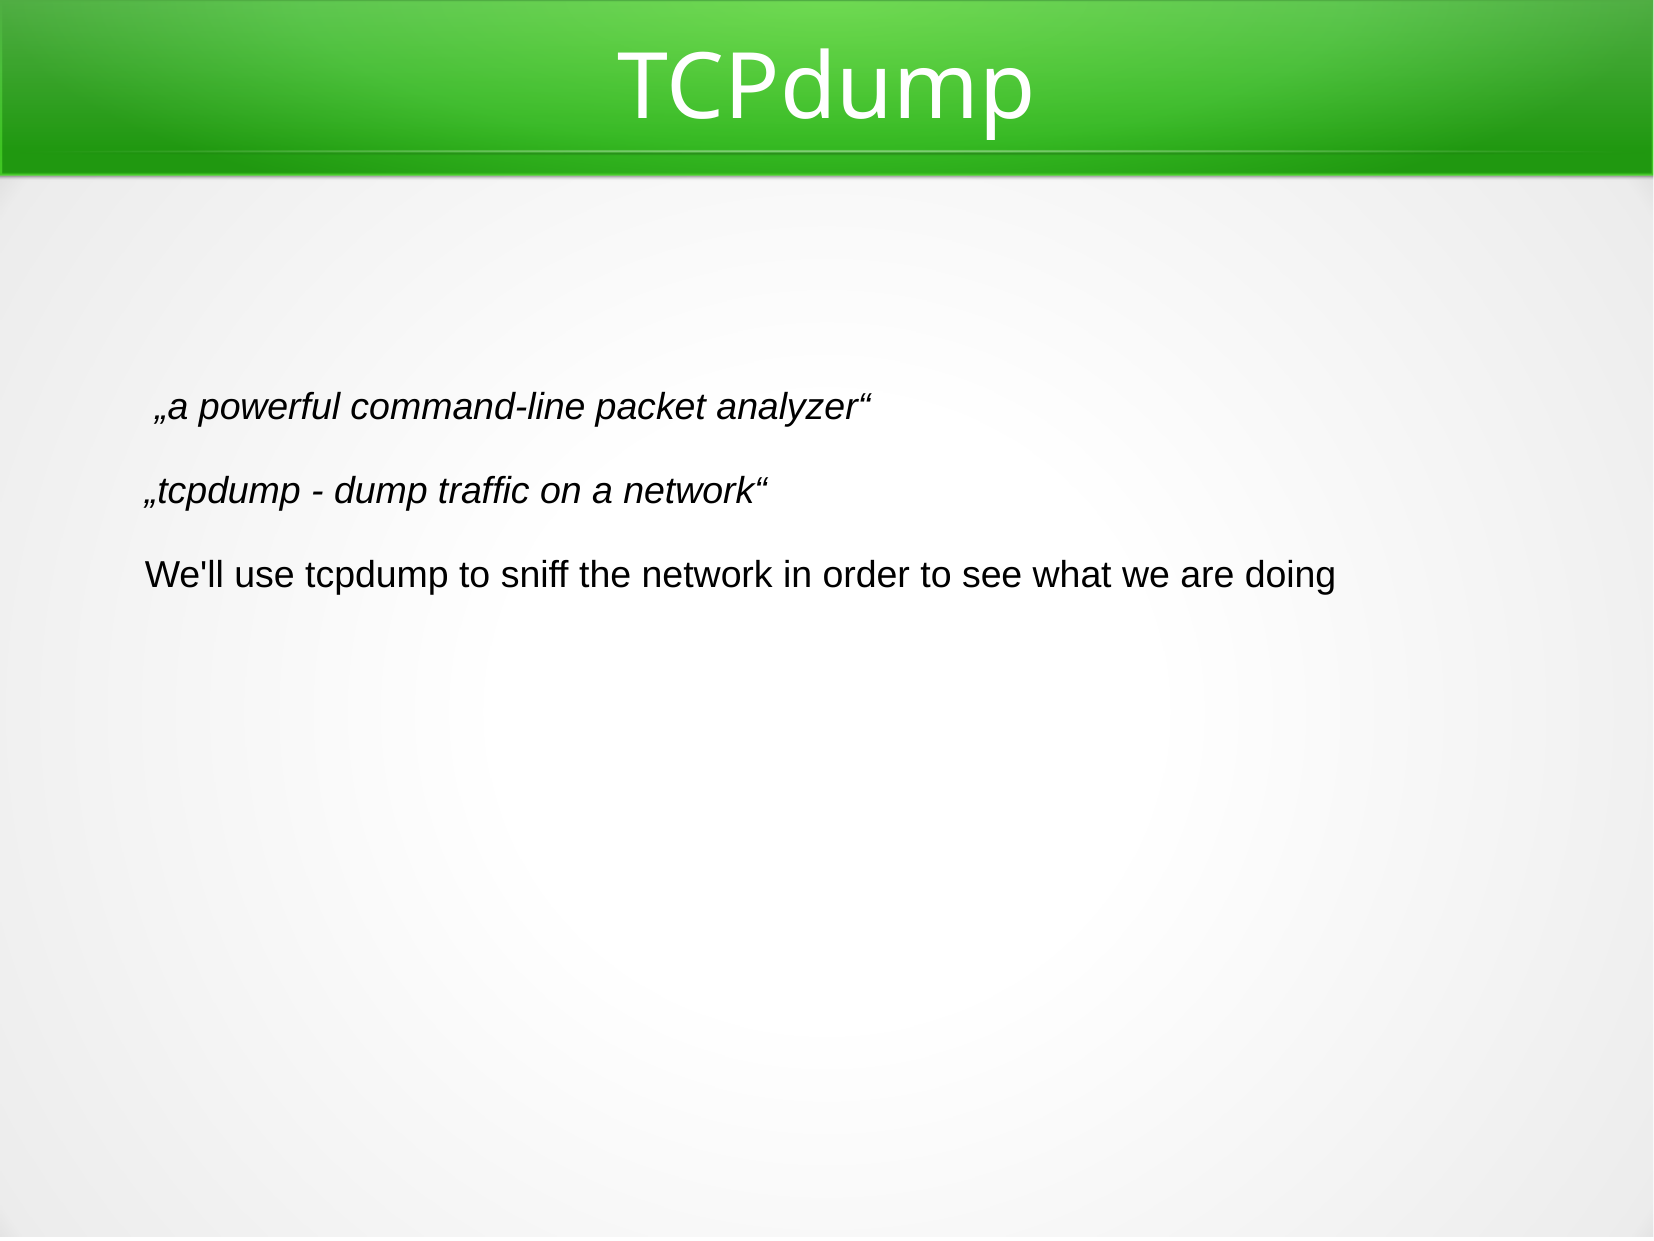

# TCPdump
 „a powerful command-line packet analyzer“
„tcpdump - dump traffic on a network“
We'll use tcpdump to sniff the network in order to see what we are doing